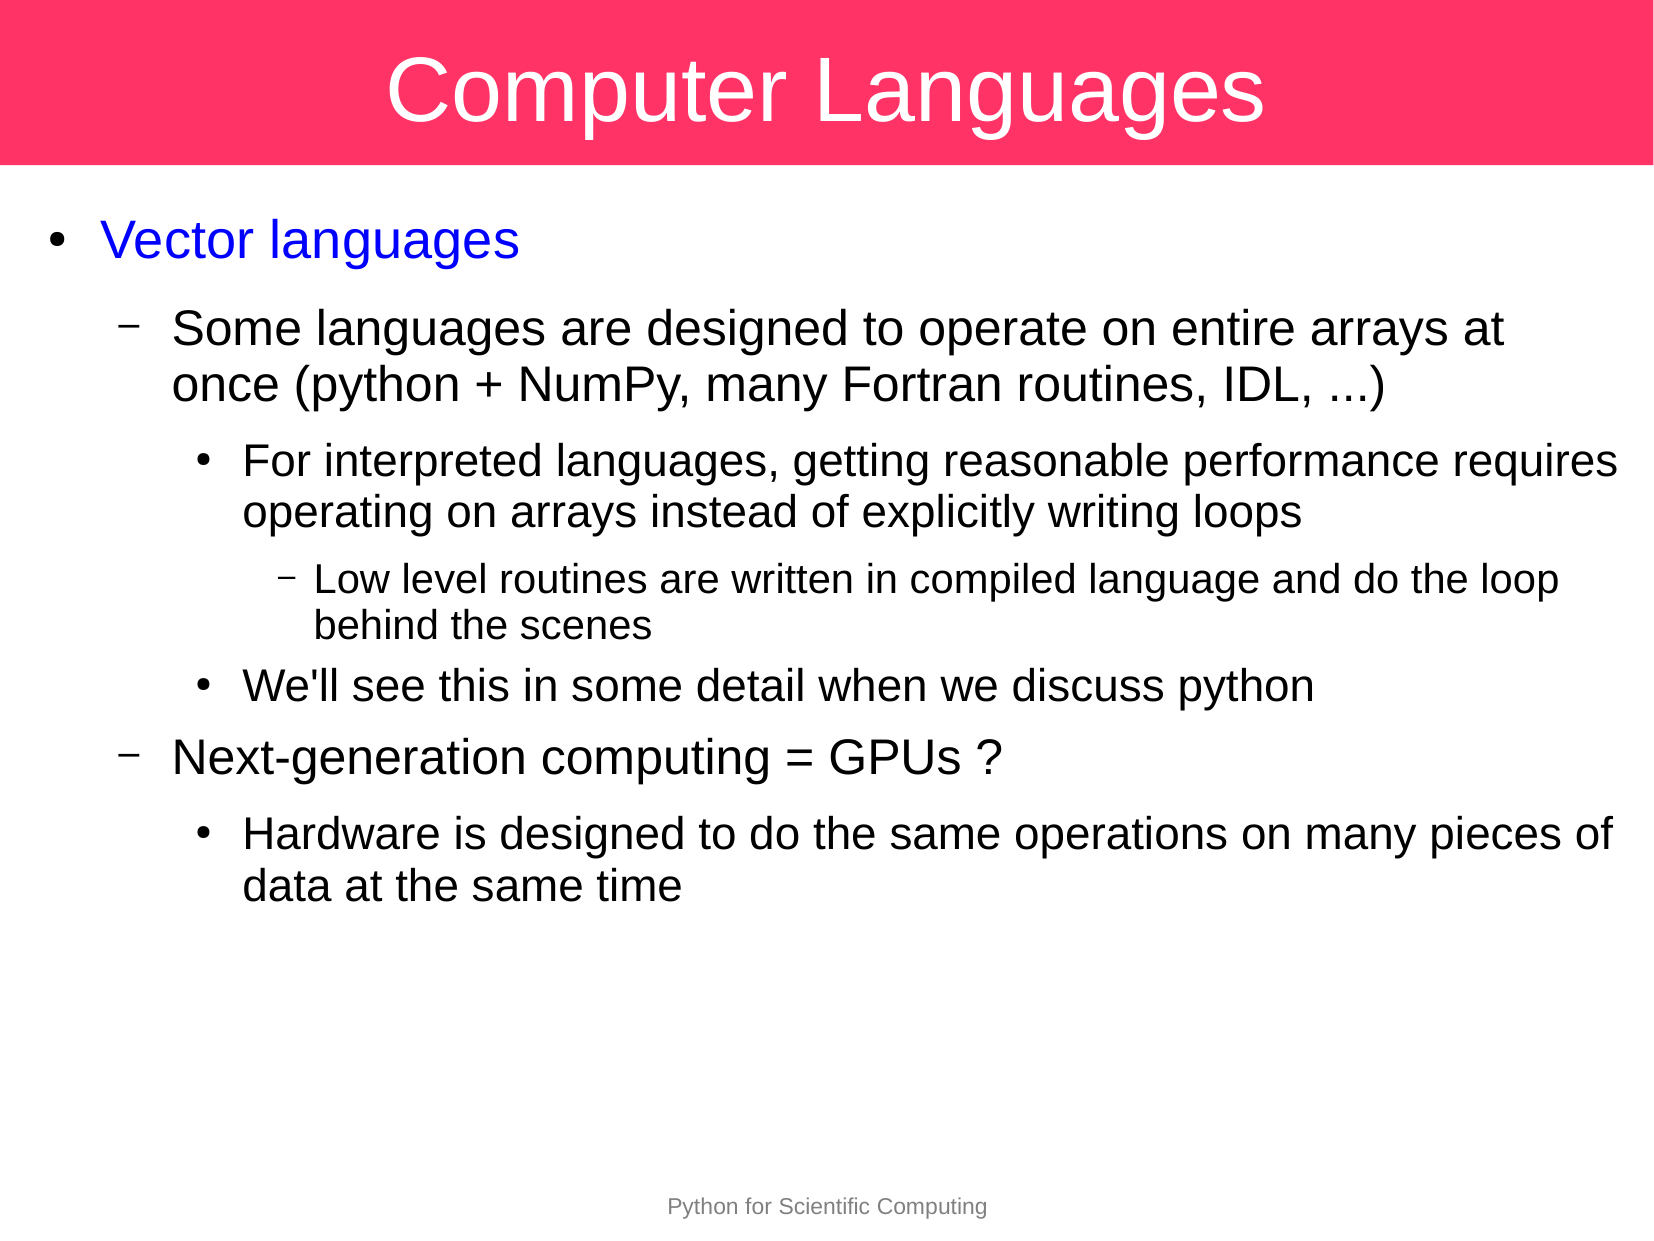

# Computer Languages
Vector languages
Some languages are designed to operate on entire arrays at once (python + NumPy, many Fortran routines, IDL, ...)
For interpreted languages, getting reasonable performance requires operating on arrays instead of explicitly writing loops
Low level routines are written in compiled language and do the loop behind the scenes
We'll see this in some detail when we discuss python
Next-generation computing = GPUs ?
Hardware is designed to do the same operations on many pieces of data at the same time